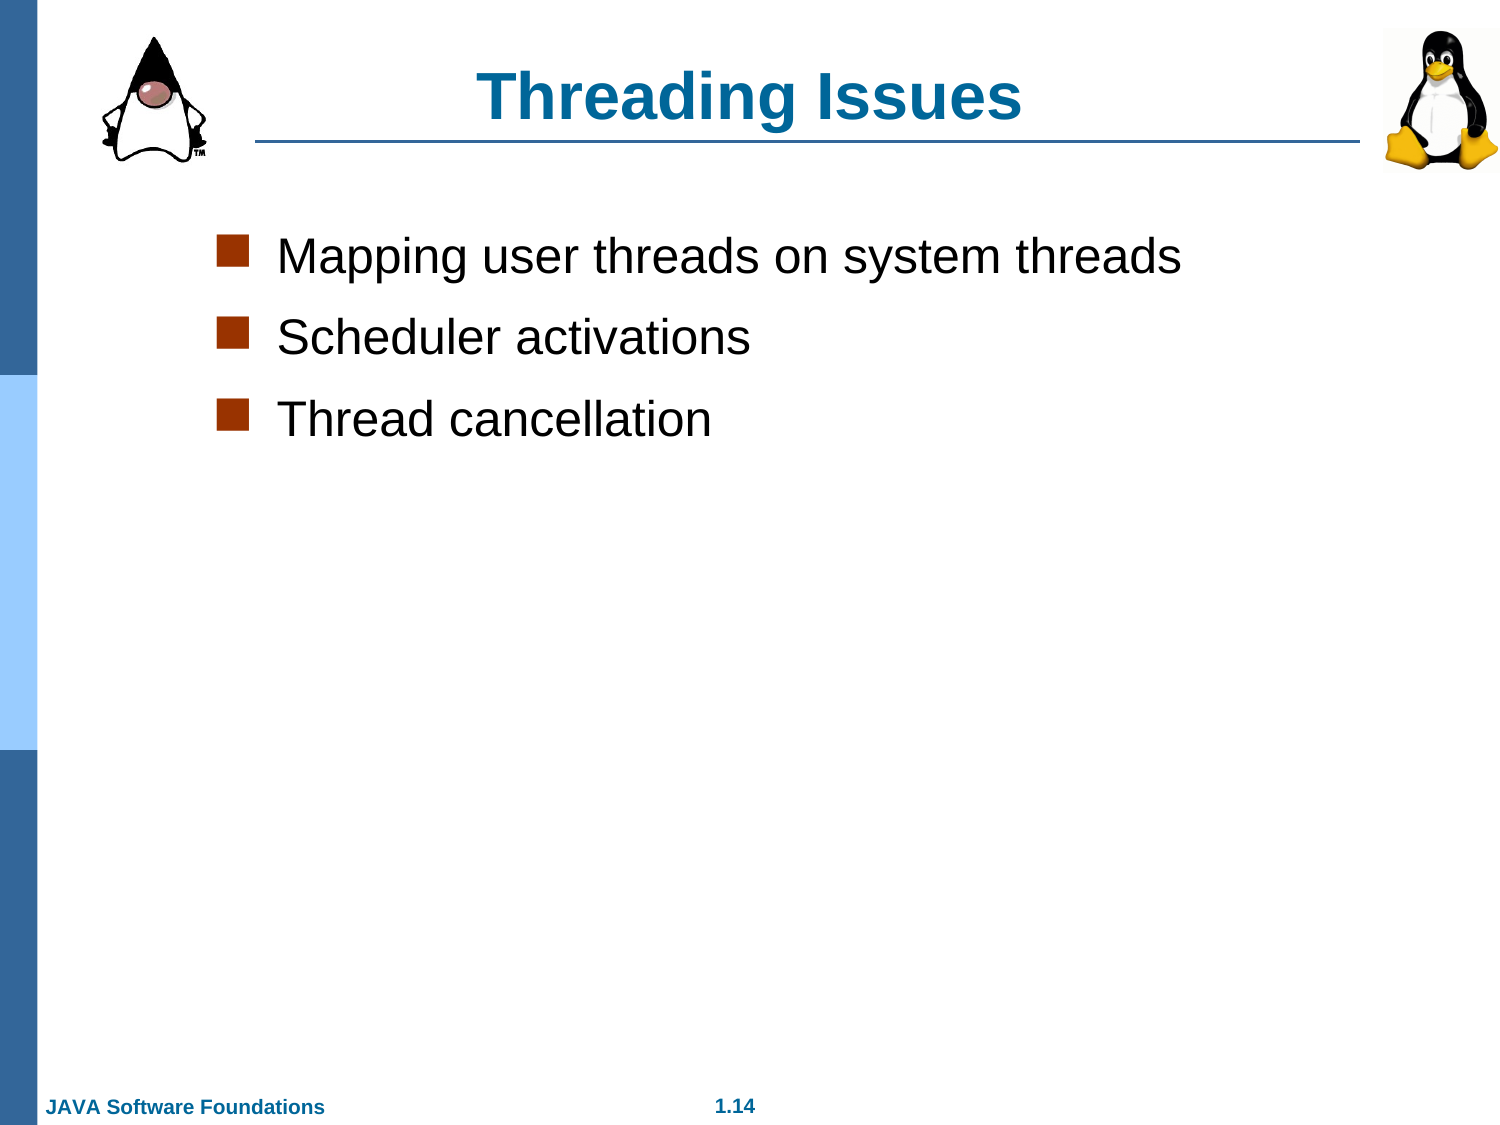

# Threading Issues
Mapping user threads on system threads
Scheduler activations
Thread cancellation